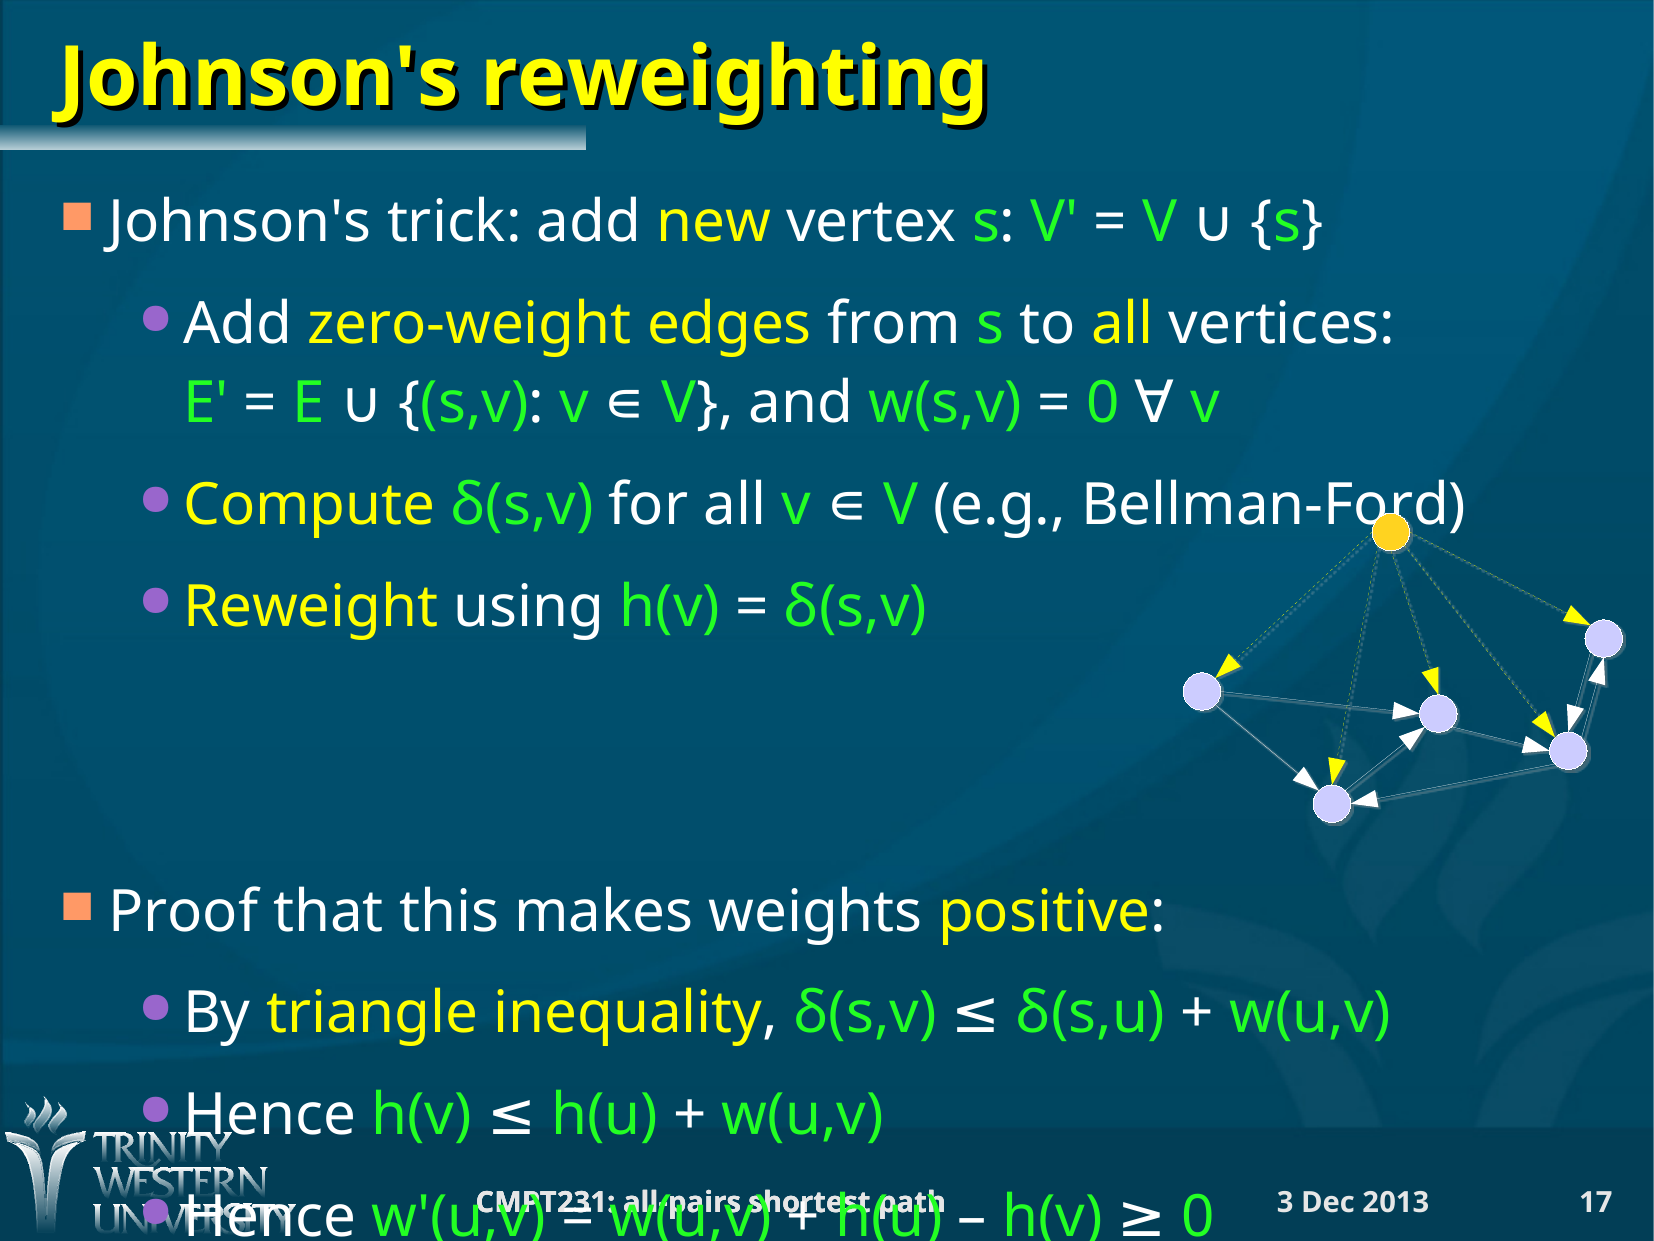

# Johnson's reweighting
Johnson's trick: add new vertex s: V' = V ∪ {s}
Add zero-weight edges from s to all vertices:
E' = E ∪ {(s,v): v ∊ V}, and w(s,v) = 0 ∀ v
Compute δ(s,v) for all v ∊ V (e.g., Bellman-Ford)
Reweight using h(v) = δ(s,v)
Proof that this makes weights positive:
By triangle inequality, δ(s,v) ≤ δ(s,u) + w(u,v)
Hence h(v) ≤ h(u) + w(u,v)
Hence w'(u,v) = w(u,v) + h(u) – h(v) ≥ 0
CMPT231: all-pairs shortest path
3 Dec 2013
17